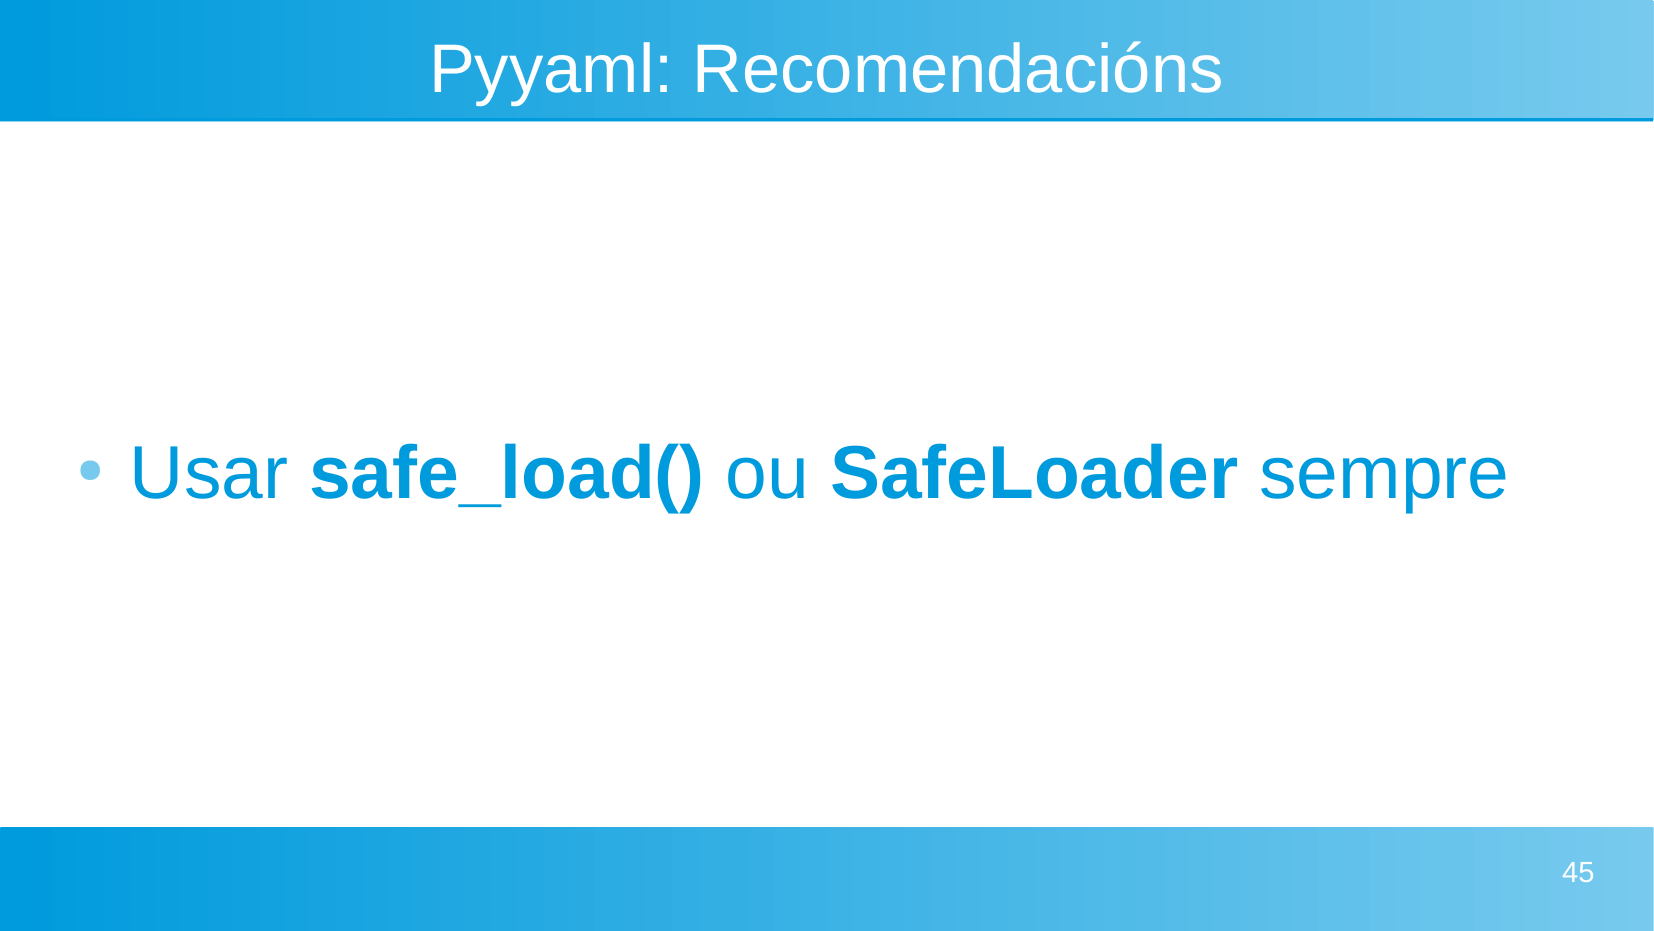

# Pyyaml: Recomendacións
Usar safe_load() ou SafeLoader sempre
45